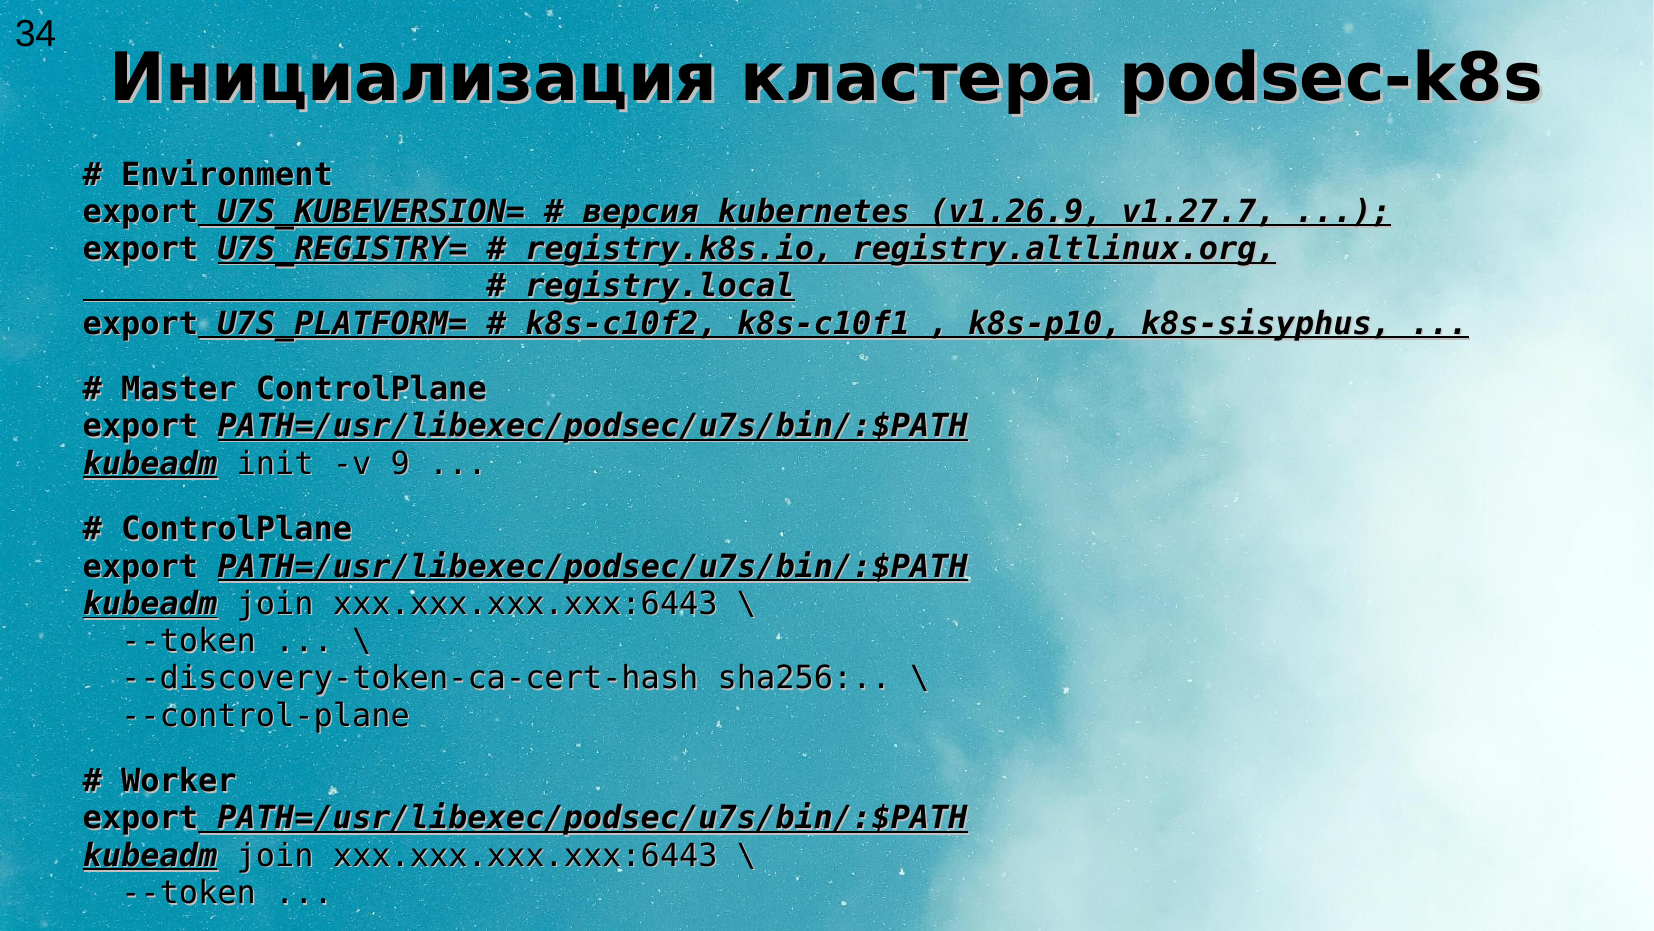

# Инициализация кластера podsec-k8s
# Environment export U7S_KUBEVERSION= # версия kubernetes (v1.26.9, v1.27.7, ...); export U7S_REGISTRY= # registry.k8s.io, registry.altlinux.org, # registry.local export U7S_PLATFORM= # k8s-c10f2, k8s-c10f1 , k8s-p10, k8s-sisyphus, ...
# Master ControlPlane export PATH=/usr/libexec/podsec/u7s/bin/:$PATH kubeadm init -v 9 ...
# ControlPlane export PATH=/usr/libexec/podsec/u7s/bin/:$PATH kubeadm join xxx.xxx.xxx.xxx:6443 \ --token ... \ --discovery-token-ca-cert-hash sha256:.. \ --control-plane
# Worker export PATH=/usr/libexec/podsec/u7s/bin/:$PATH kubeadm join xxx.xxx.xxx.xxx:6443 \ --token ...